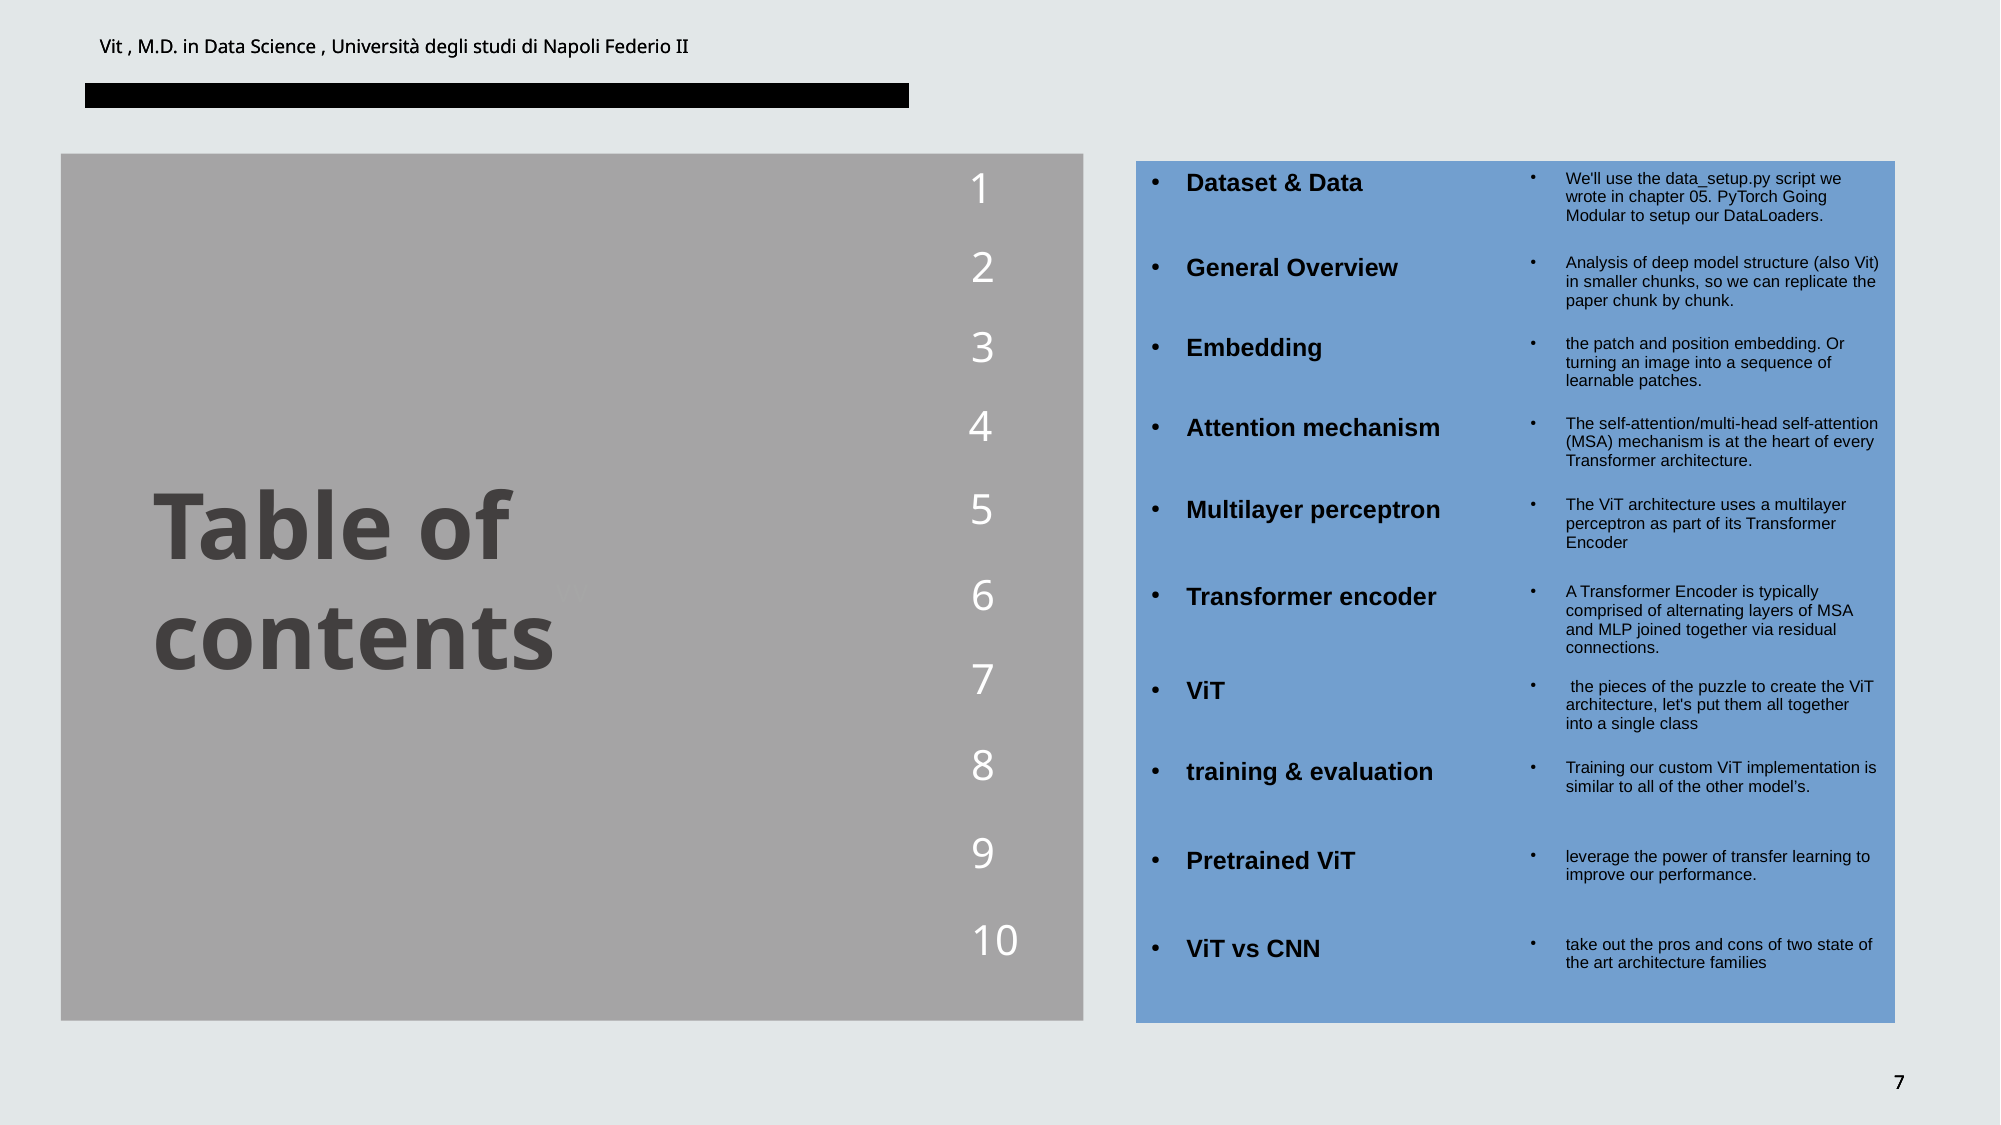

Vit , M.D. in Data Science , Università degli studi di Napoli Federio II
Vit , M.D. in Data Science , Università degli studi di Napoli Federio II
vv
1
| Dataset & Data | We'll use the data\_setup.py script we wrote in chapter 05. PyTorch Going Modular to setup our DataLoaders. |
| --- | --- |
| General Overview | Analysis of deep model structure (also Vit) in smaller chunks, so we can replicate the paper chunk by chunk. |
| Embedding | the patch and position embedding. Or turning an image into a sequence of learnable patches. |
| Attention mechanism | The self-attention/multi-head self-attention (MSA) mechanism is at the heart of every Transformer architecture. |
| Multilayer perceptron | The ViT architecture uses a multilayer perceptron as part of its Transformer Encoder |
| Transformer encoder | A Transformer Encoder is typically comprised of alternating layers of MSA and MLP joined together via residual connections. |
| ViT | the pieces of the puzzle to create the ViT architecture, let's put them all together into a single class |
| training & evaluation | Training our custom ViT implementation is similar to all of the other model’s. |
| Pretrained ViT | leverage the power of transfer learning to improve our performance. |
| ViT vs CNN | take out the pros and cons of two state of the art architecture families |
2
3
4
Table of contents
5
6
7
8
9
10